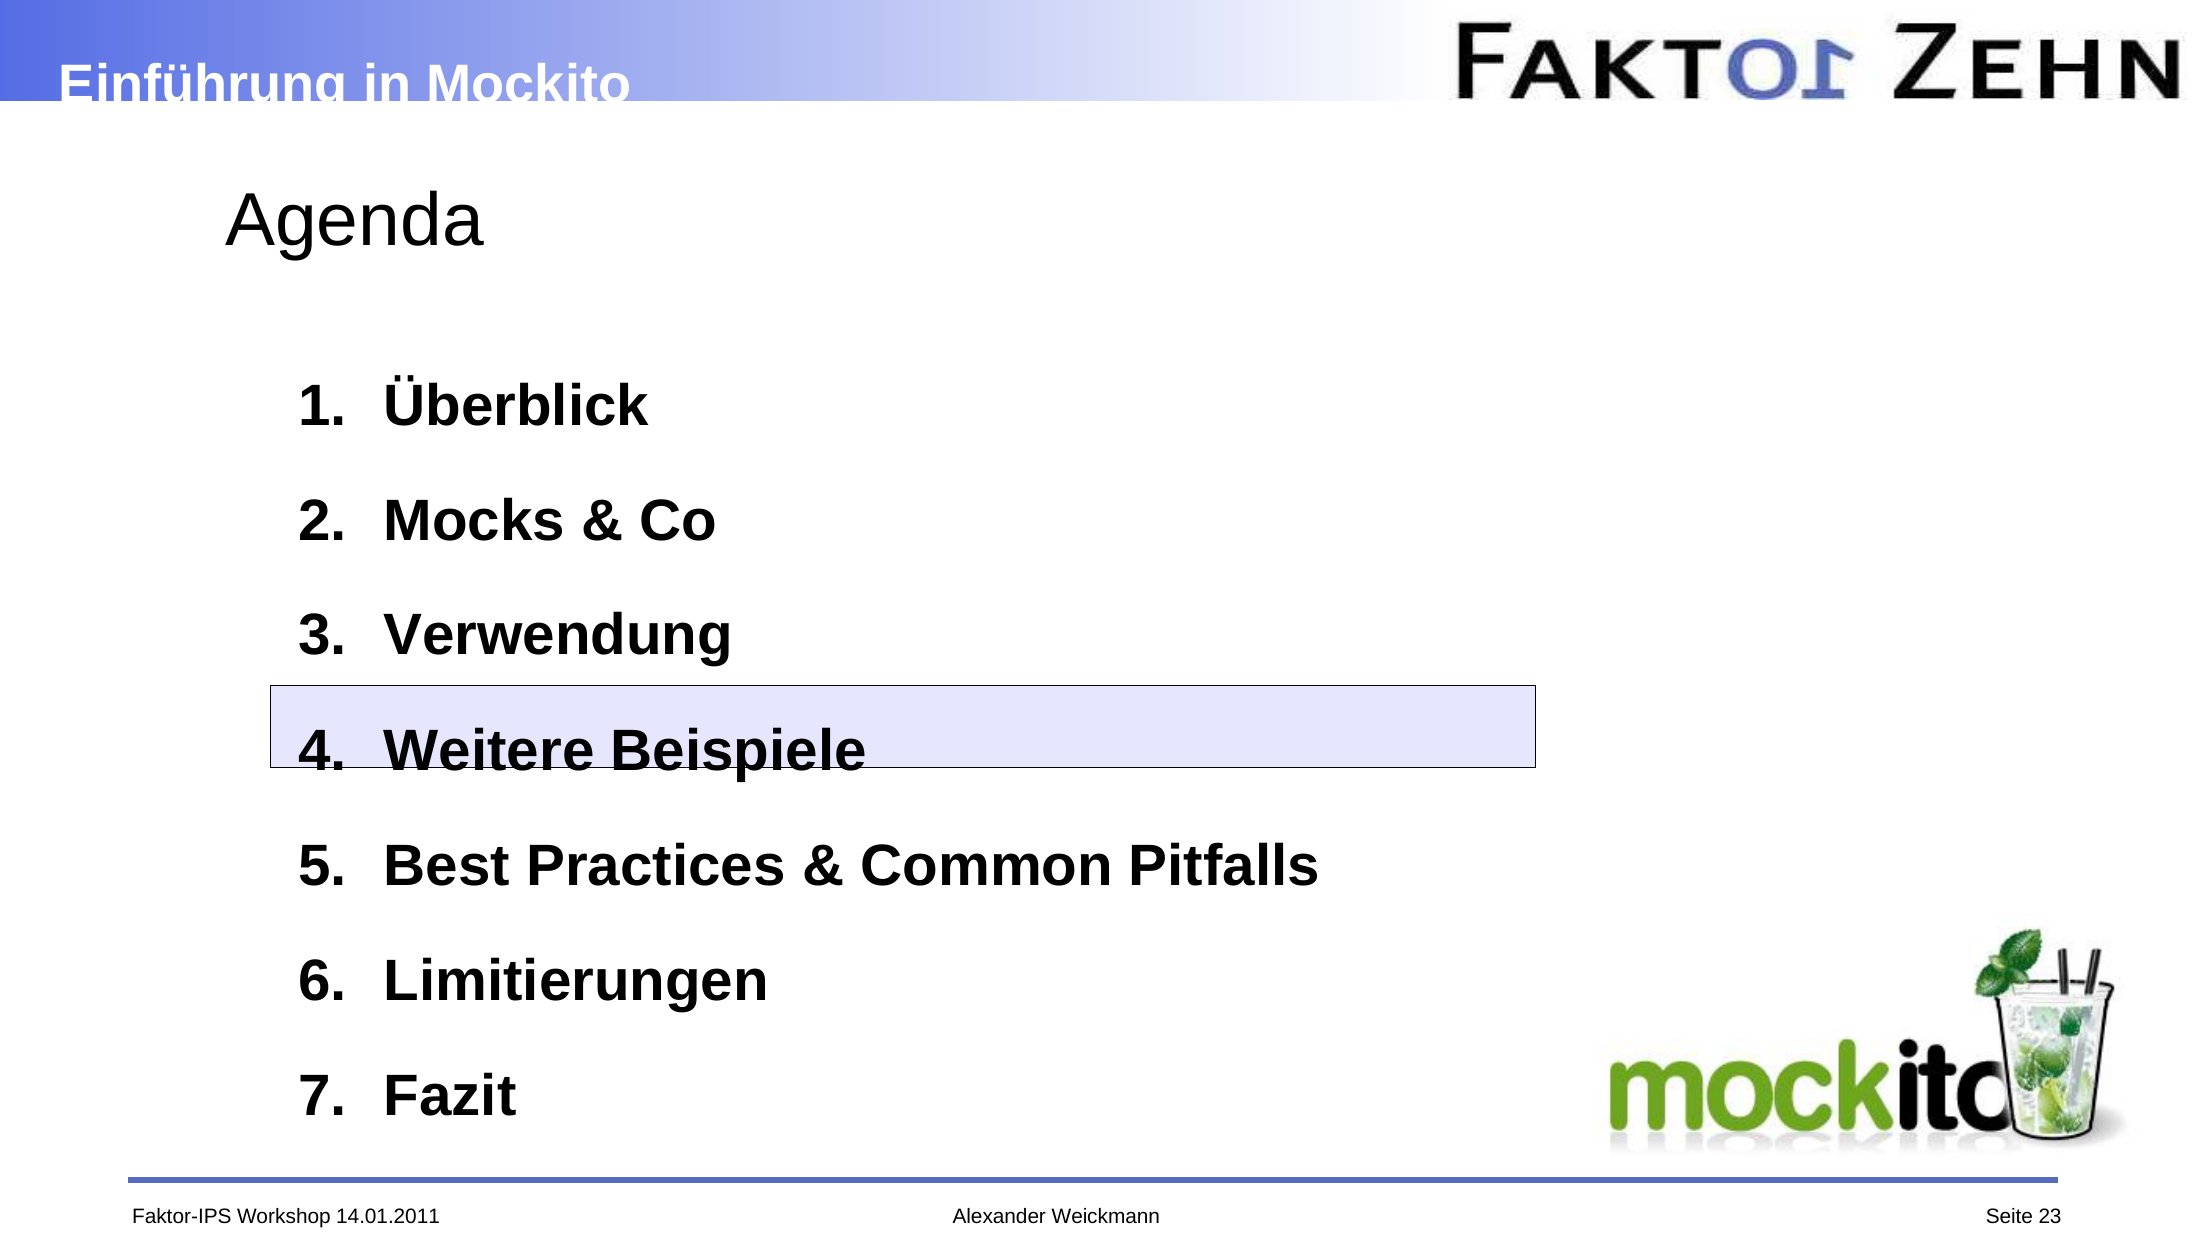

# Agenda
 Überblick
 Mocks & Co
 Verwendung
 Weitere Beispiele
 Best Practices & Common Pitfalls
 Limitierungen
 Fazit